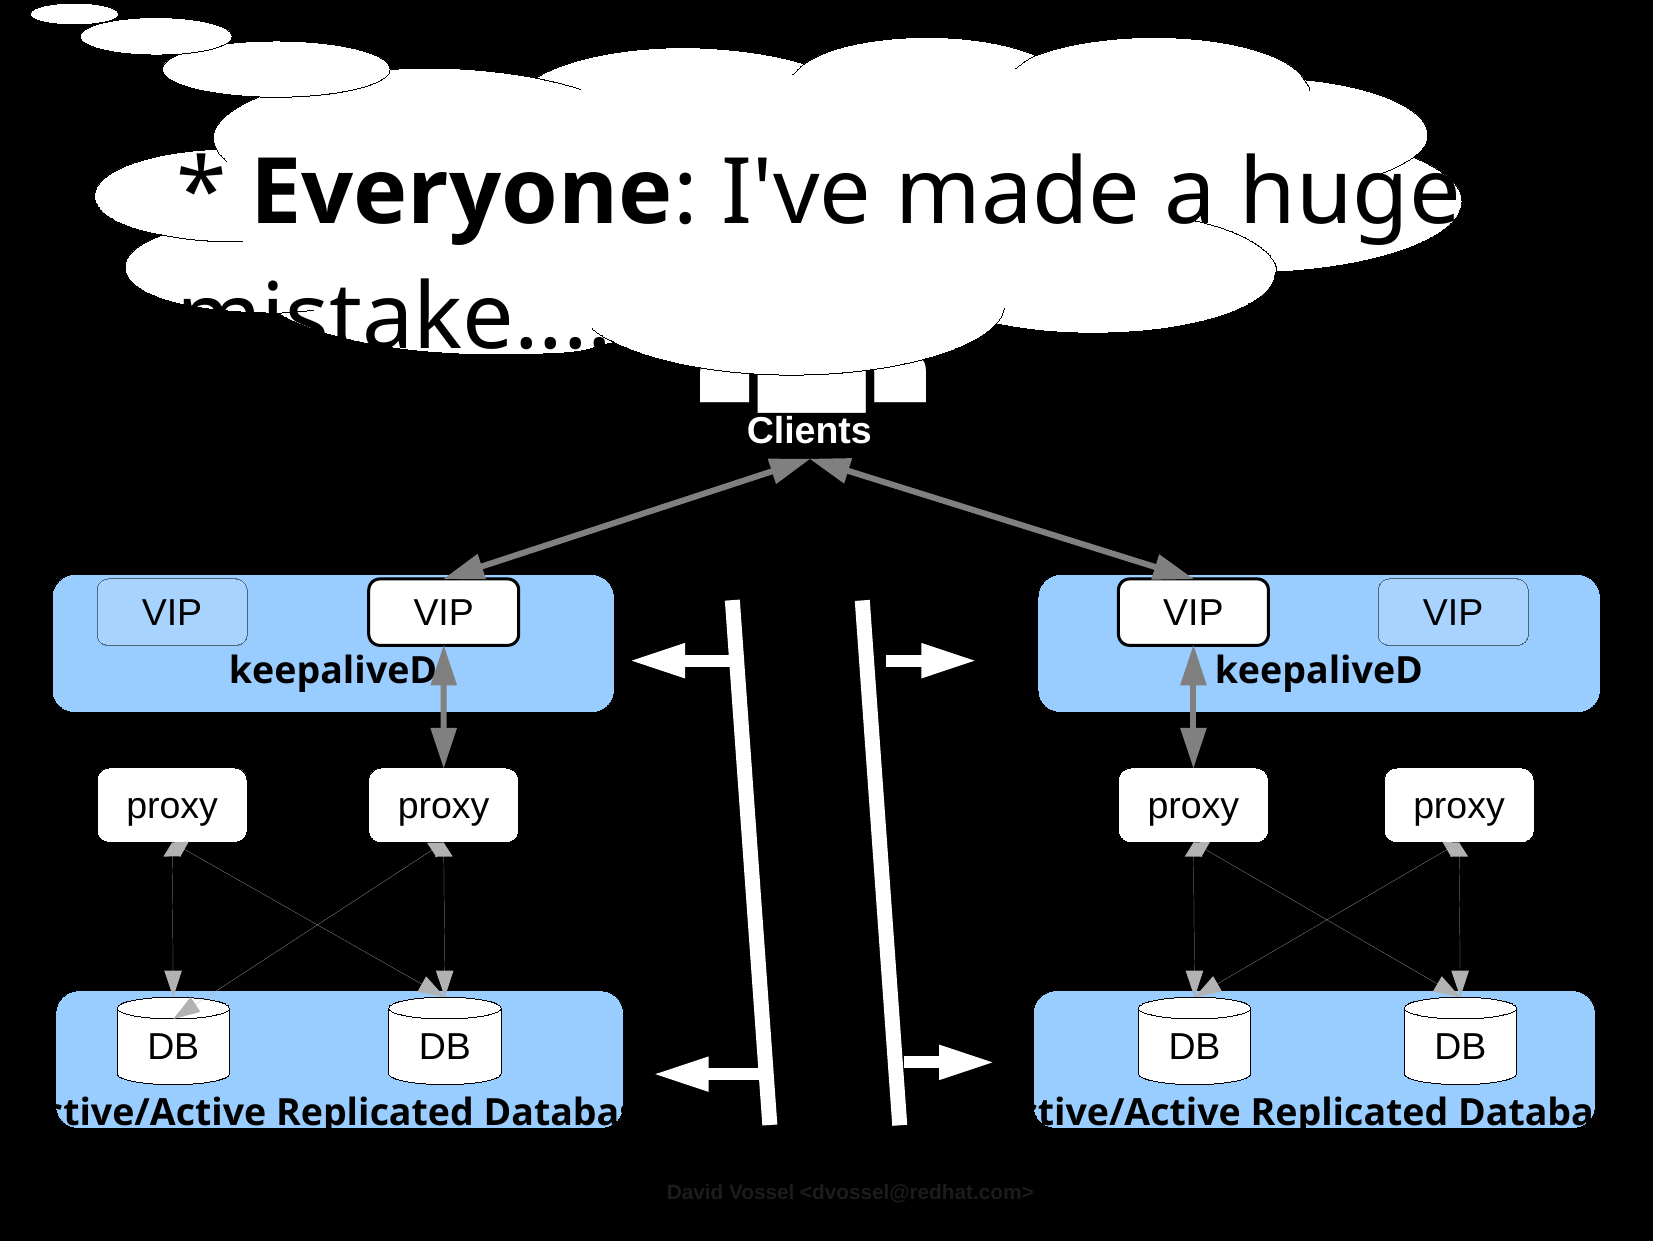

* Everyone: I've made a huge mistake....
Clients
keepaliveD
keepaliveD
VIP
VIP
VIP
VIP
proxy
proxy
proxy
proxy
Active/Active Replicated Database
Active/Active Replicated Database
DB
DB
DB
DB